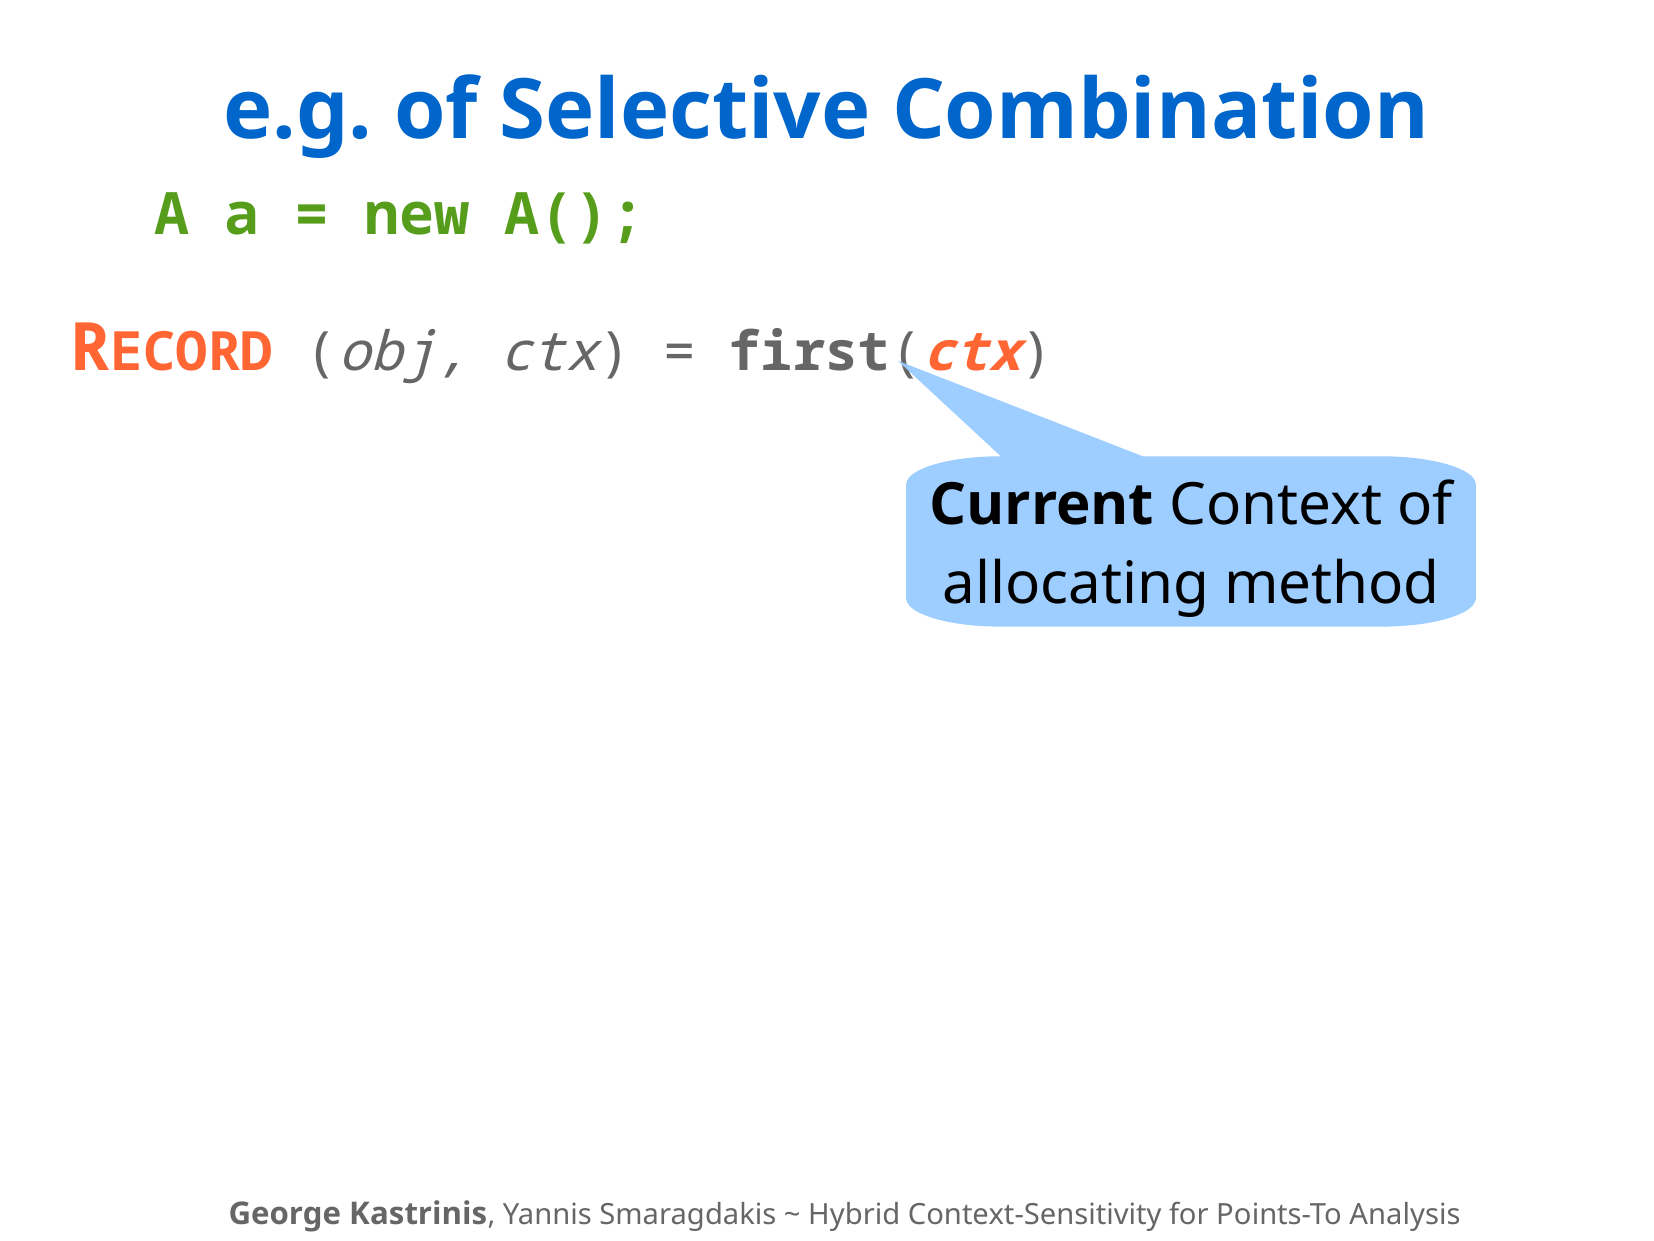

e.g. of Selective Combination
A a = new A();
RECORD (obj, ctx) = first(ctx)
Current Context of
allocating method